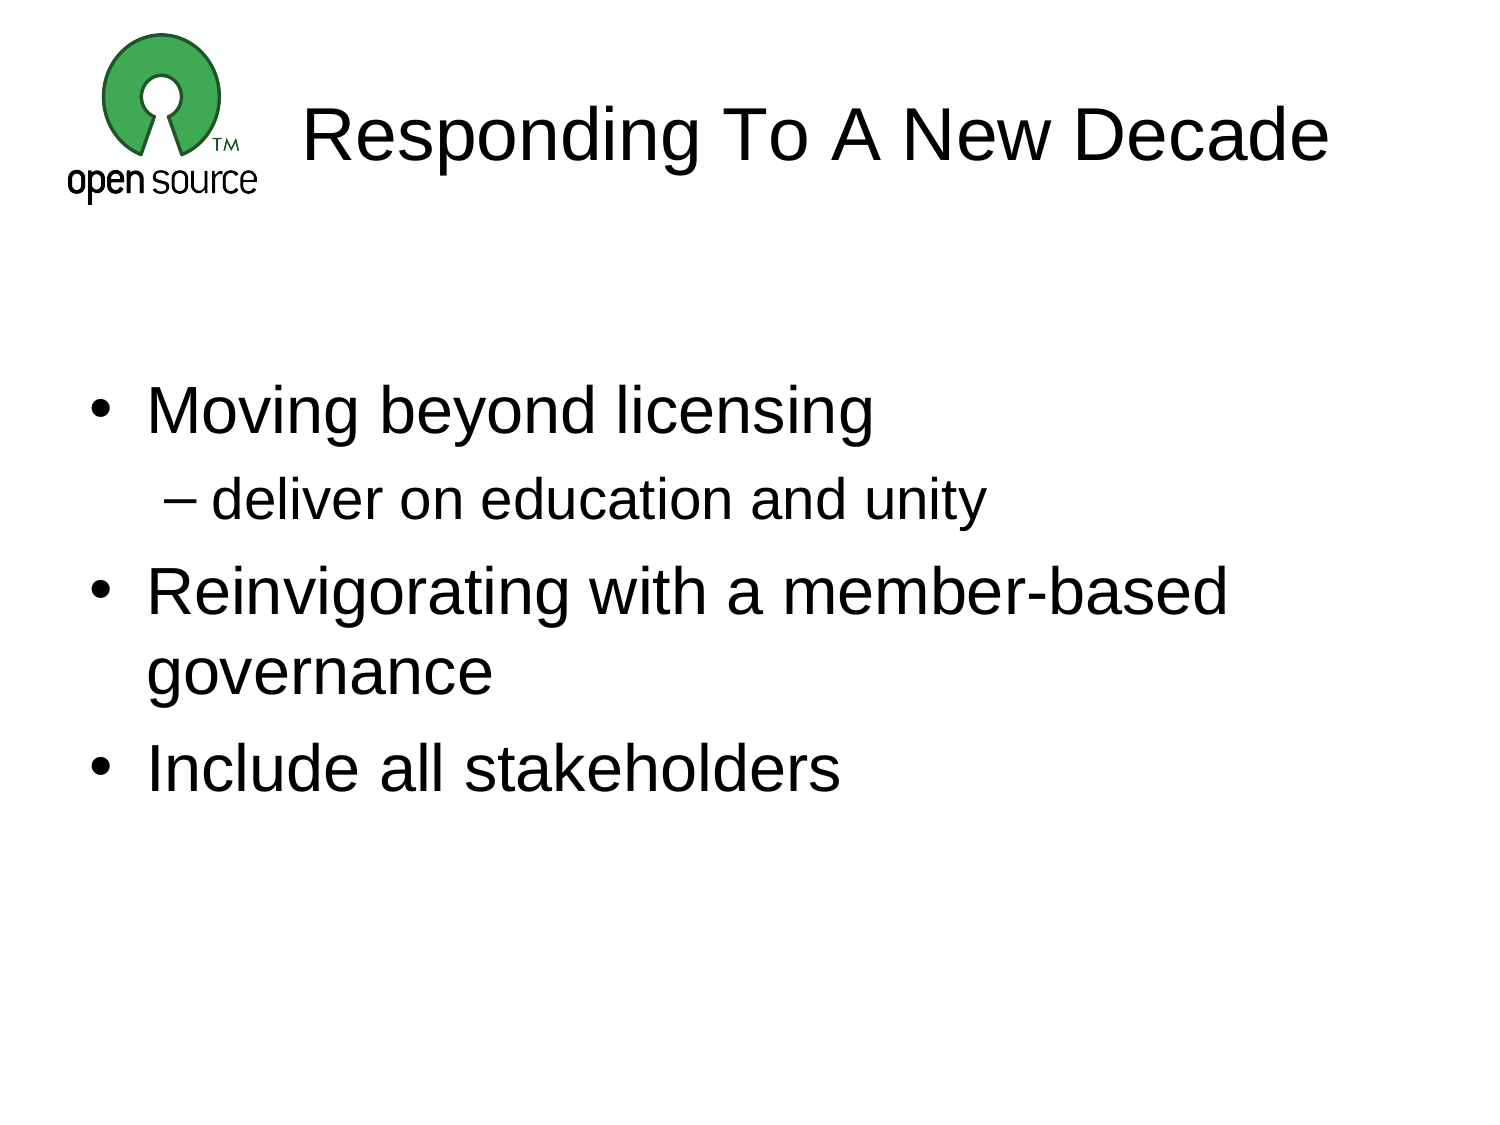

# Responding To A New Decade
Moving beyond licensing
deliver on education and unity
Reinvigorating with a member-based governance
Include all stakeholders